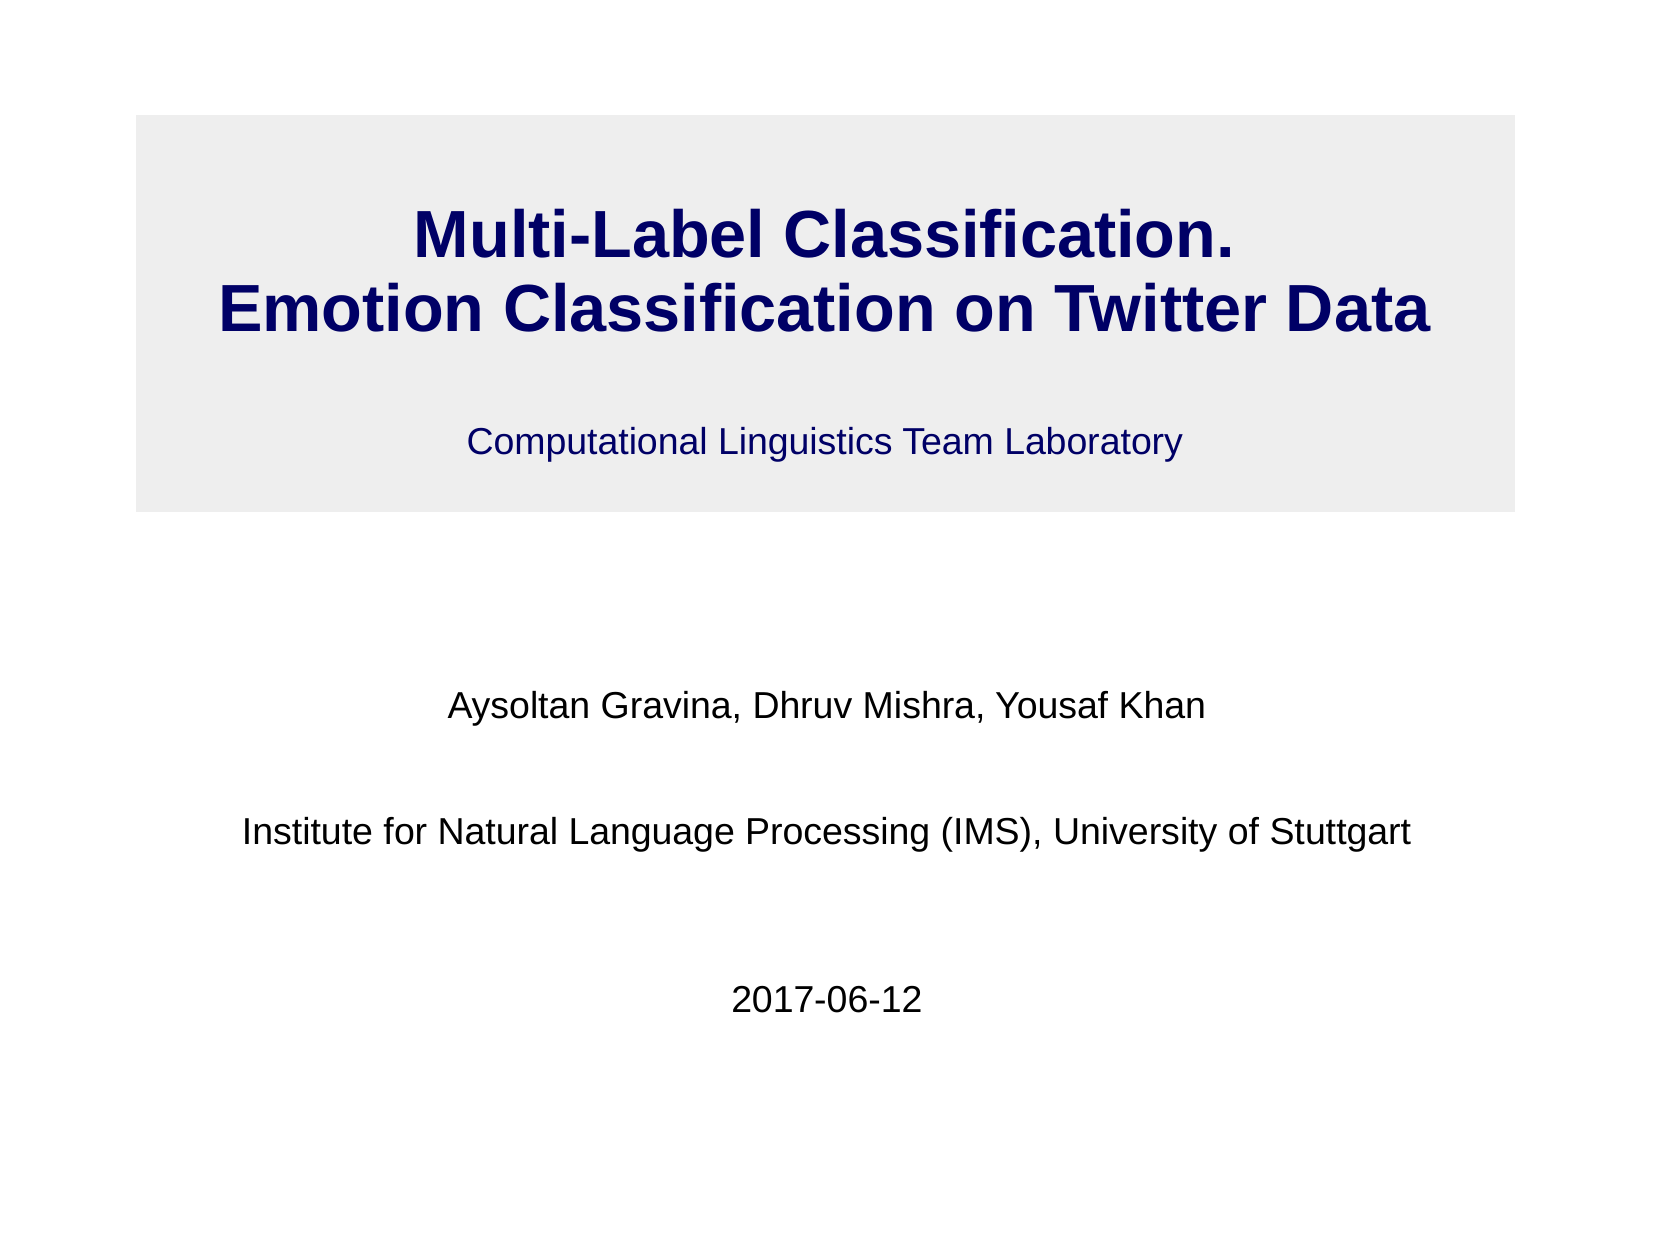

# Aysoltan Gravina, Dhruv Mishra, Yousaf Khan
Institute for Natural Language Processing (IMS), University of Stuttgart
2017-06-12
| Multi-Label Classification. Emotion Classification on Twitter Data Computational Linguistics Team Laboratory |
| --- |